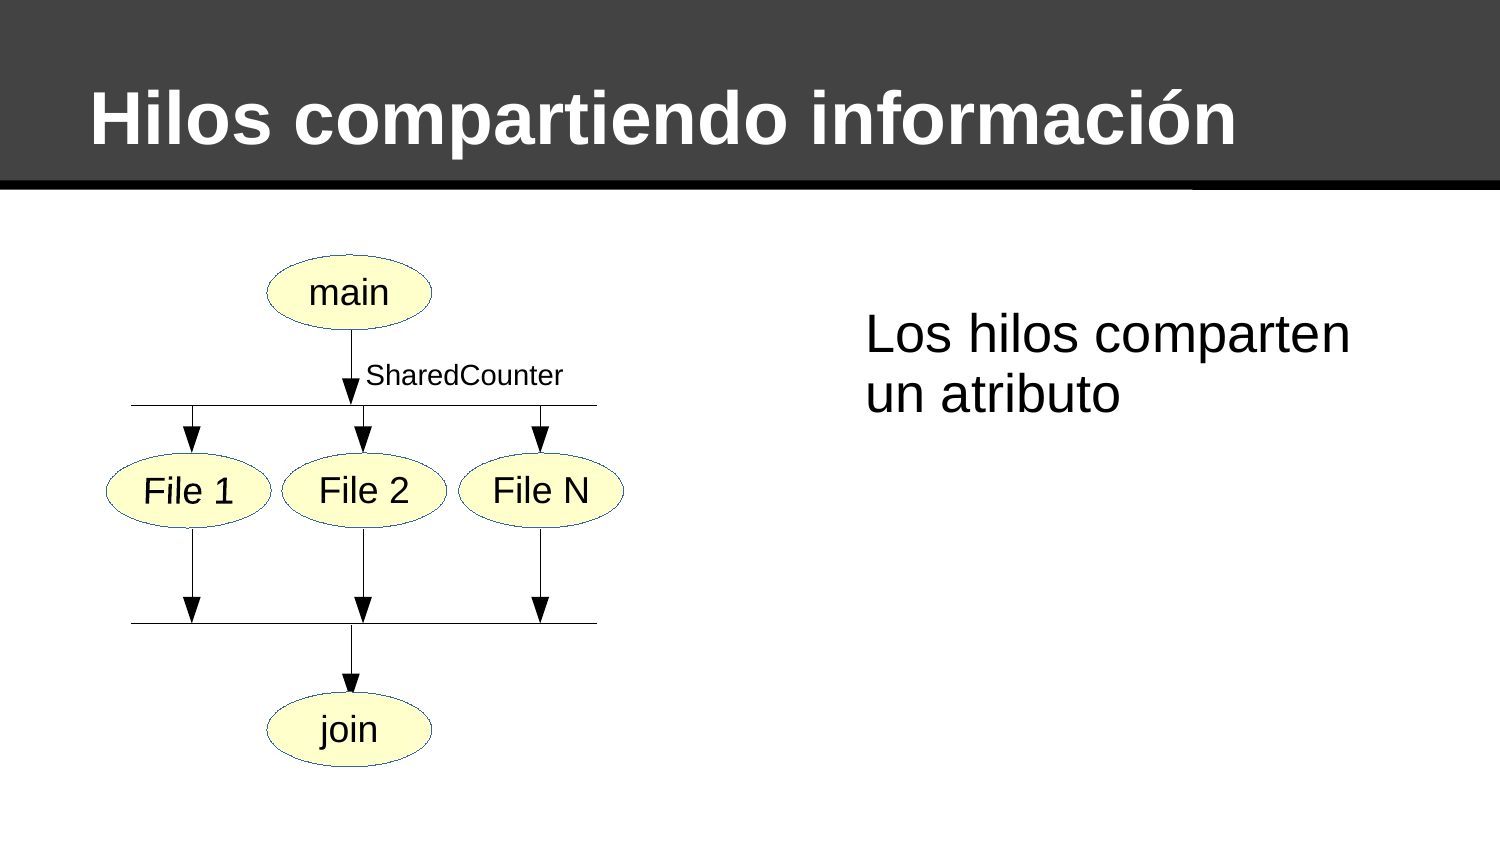

Hilos compartiendo información
main
Los hilos comparten un atributo
SharedCounter
File 2
File N
File 1
join